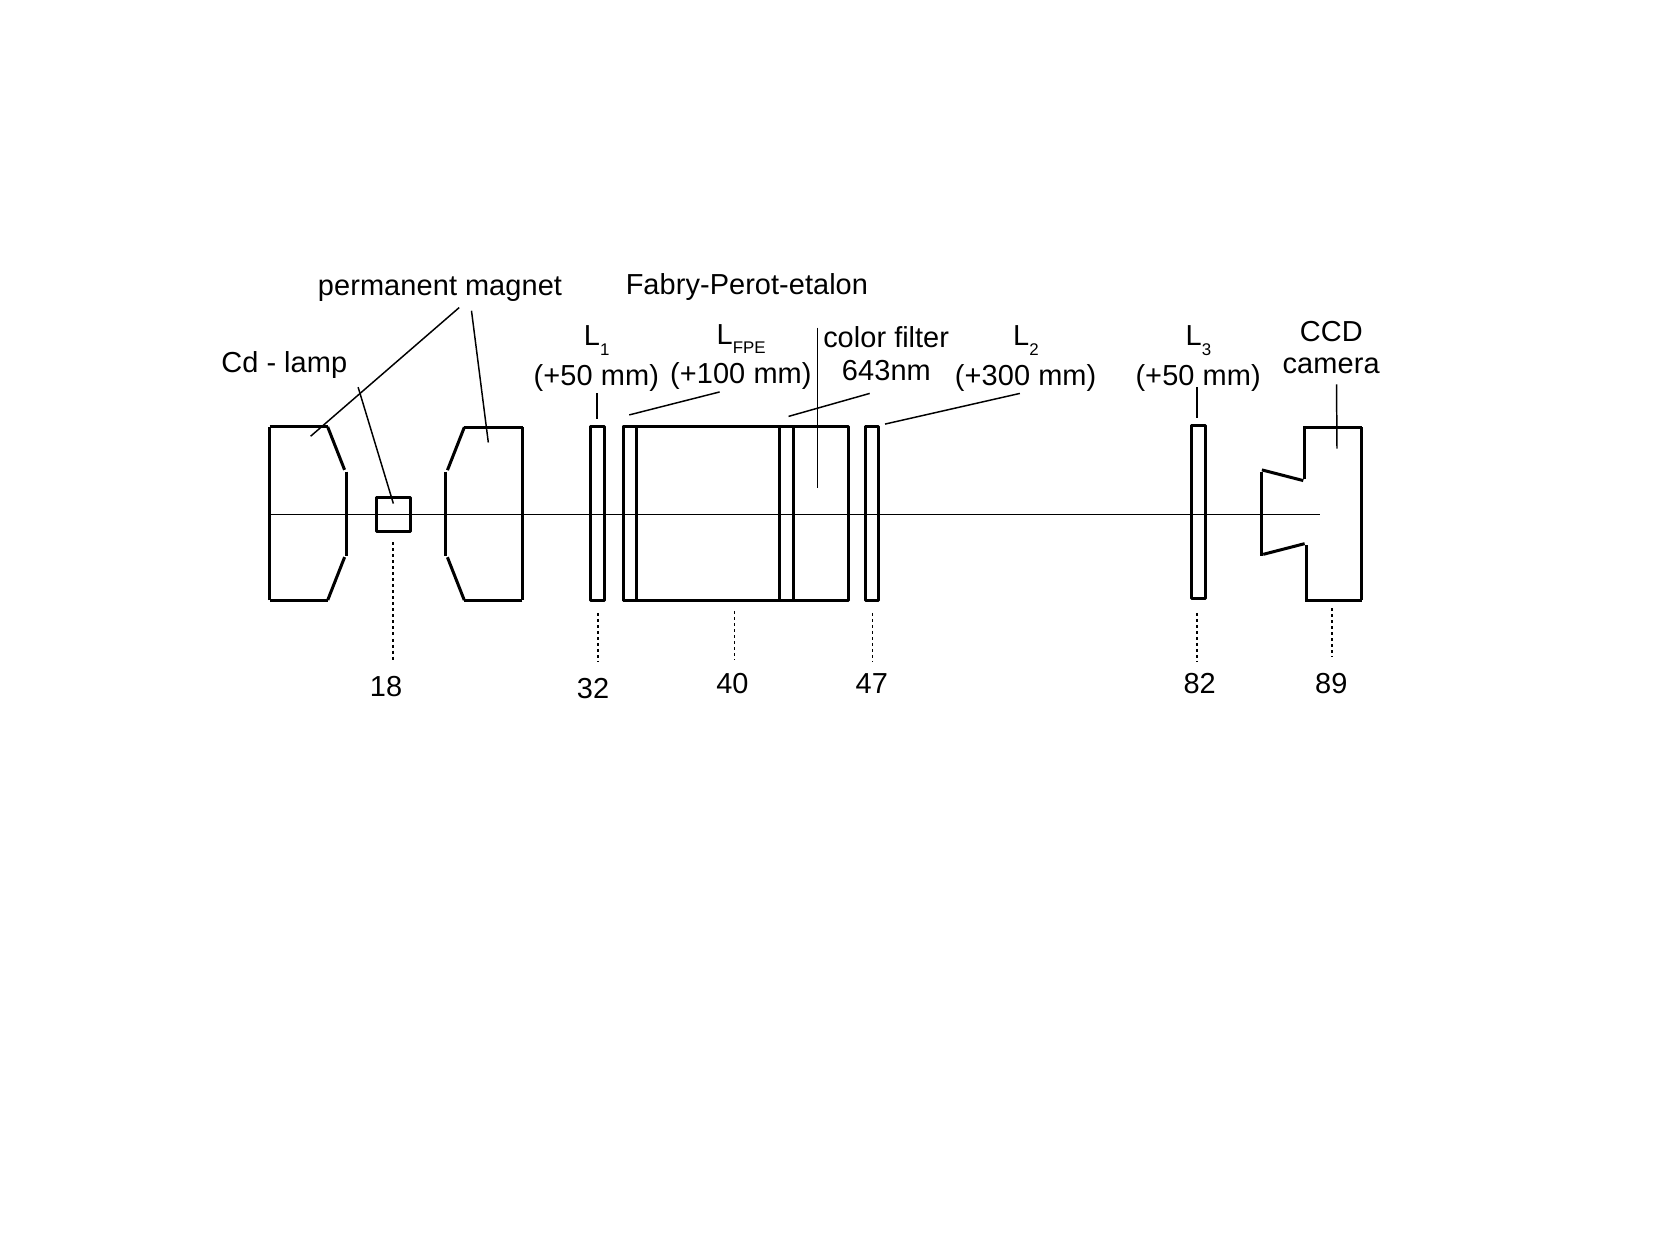

Fabry-Perot-etalon
permanent magnet
CCD
camera
LFPE
(+100 mm)
L1
(+50 mm)
L2
(+300 mm)
L3
(+50 mm)
color filter
643nm
Cd - lamp
40
47
82
89
18
32